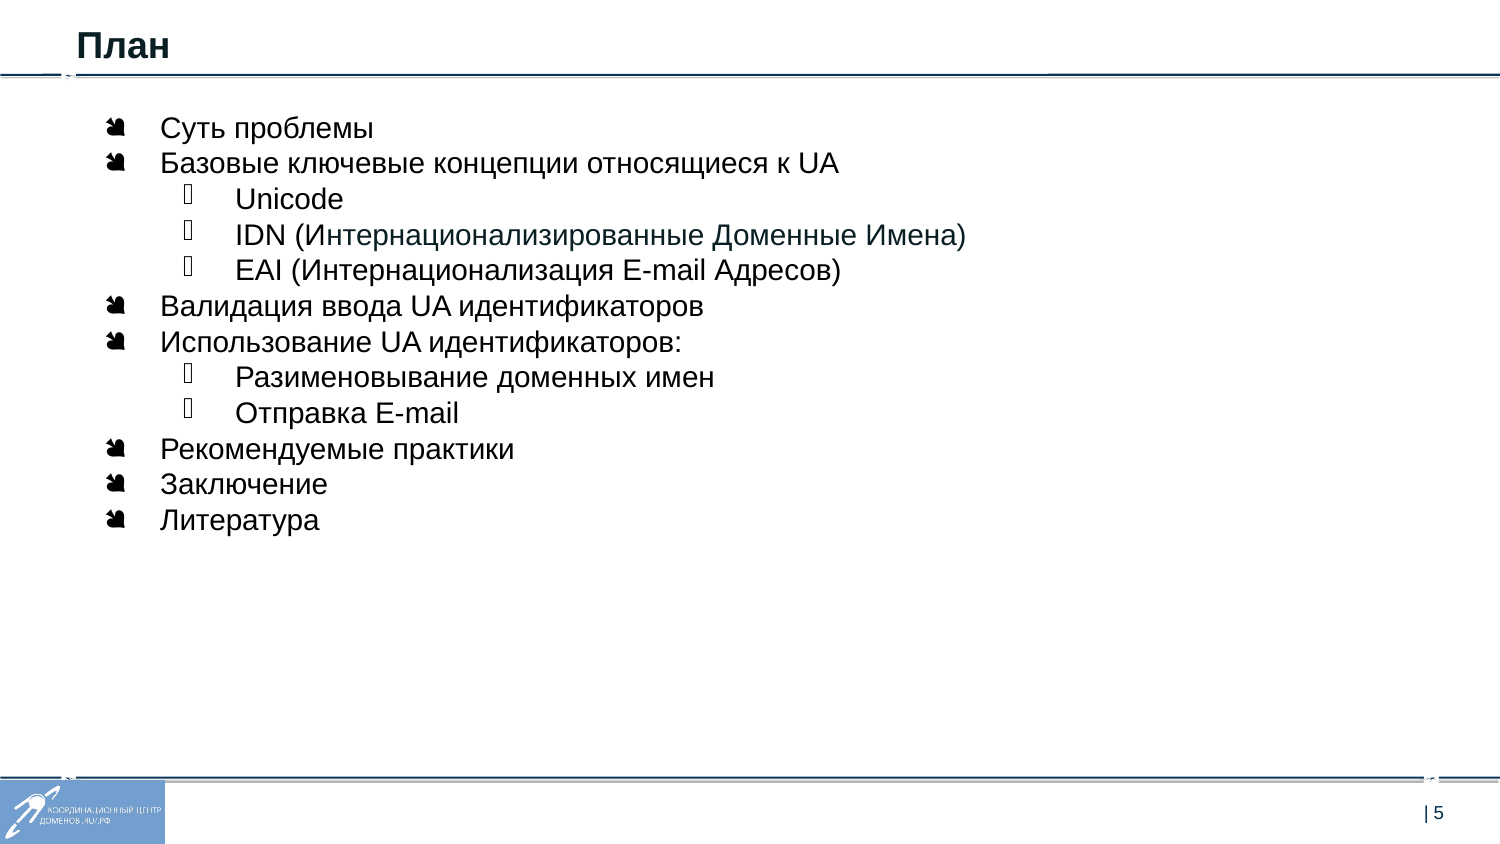

# План
Суть проблемы
Базовые ключевые концепции относящиеся к UA
Unicode
IDN (Интернационализированные Доменные Имена)
EAI (Интернационализация E-mail Адресов)
Валидация ввода UA идентификаторов
Использование UA идентификаторов:
Разименовывание доменных имен
Отправка E-mail
Рекомендуемые практики
Заключение
Литература